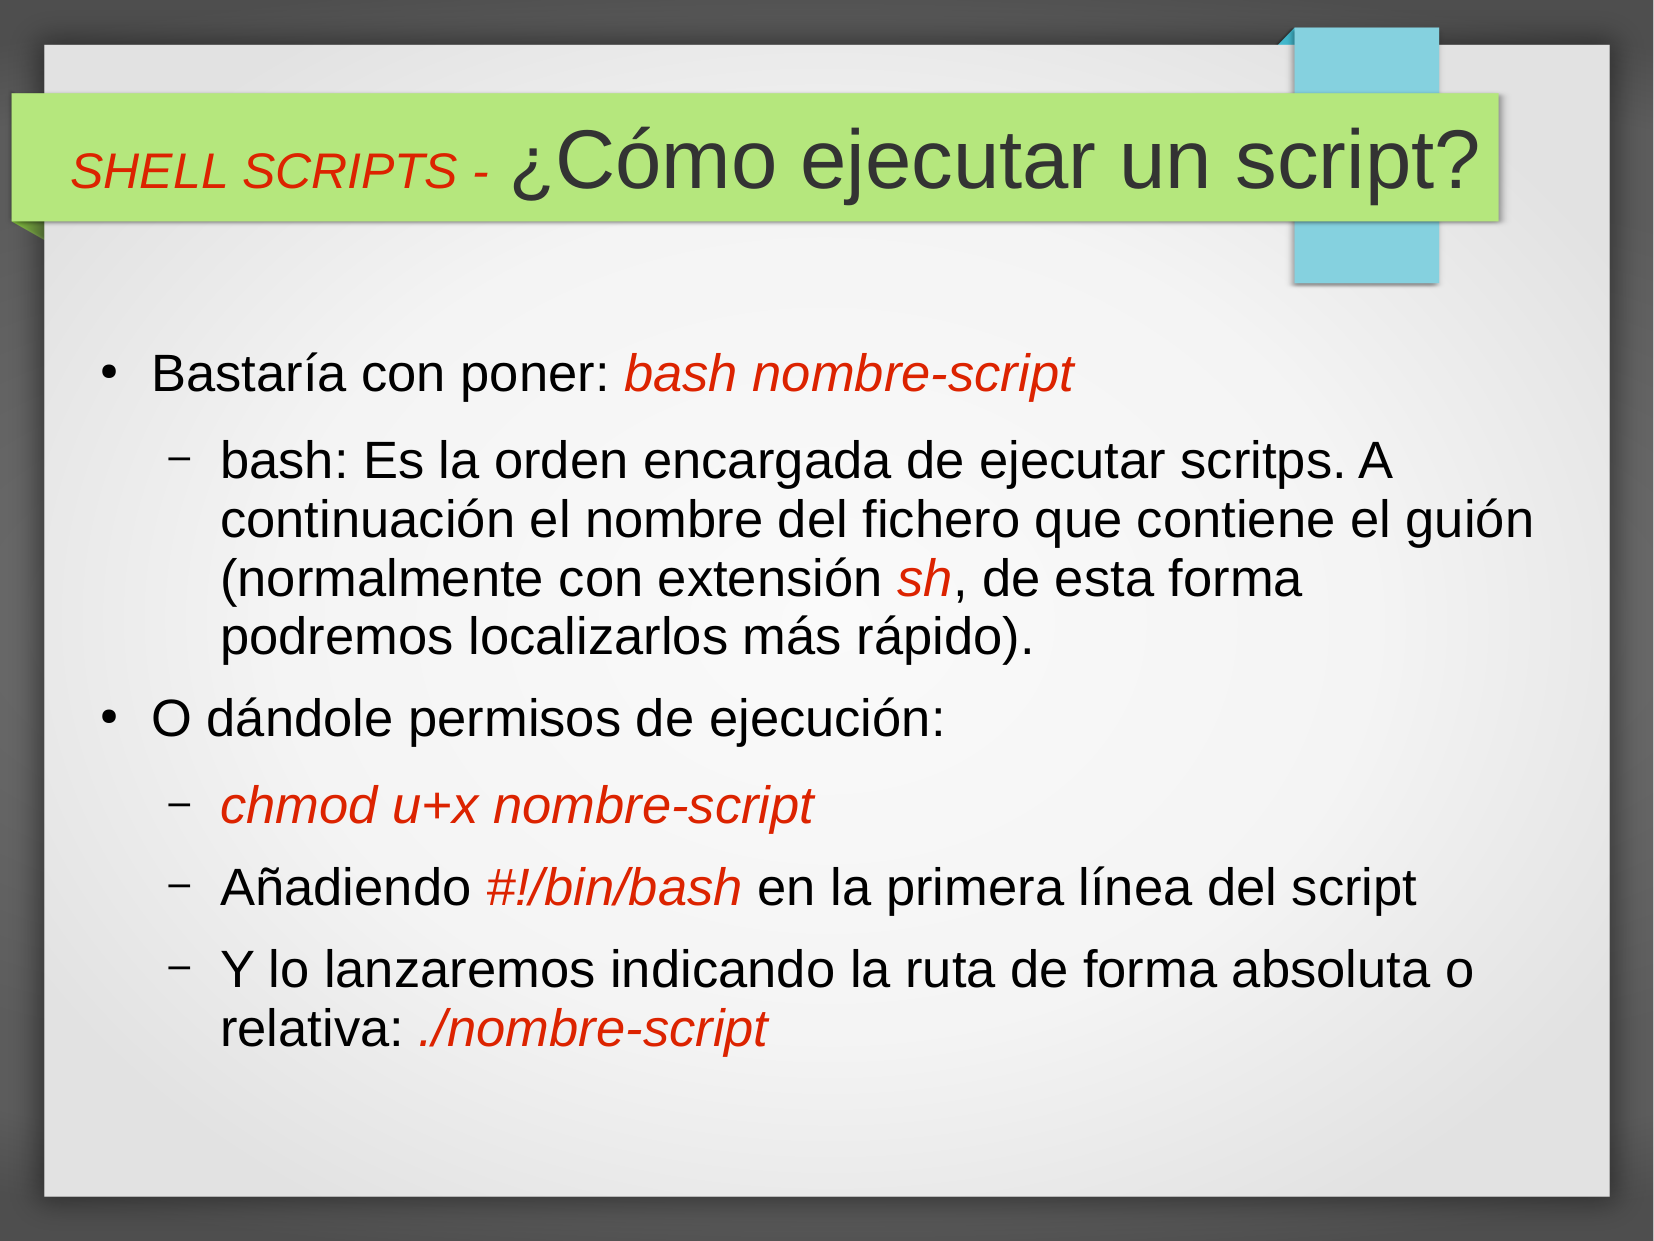

# SHELL SCRIPTS - ¿Cómo ejecutar un script?
Bastaría con poner: bash nombre-script
bash: Es la orden encargada de ejecutar scritps. A continuación el nombre del fichero que contiene el guión (normalmente con extensión sh, de esta forma podremos localizarlos más rápido).
O dándole permisos de ejecución:
chmod u+x nombre-script
Añadiendo #!/bin/bash en la primera línea del script
Y lo lanzaremos indicando la ruta de forma absoluta o relativa: ./nombre-script